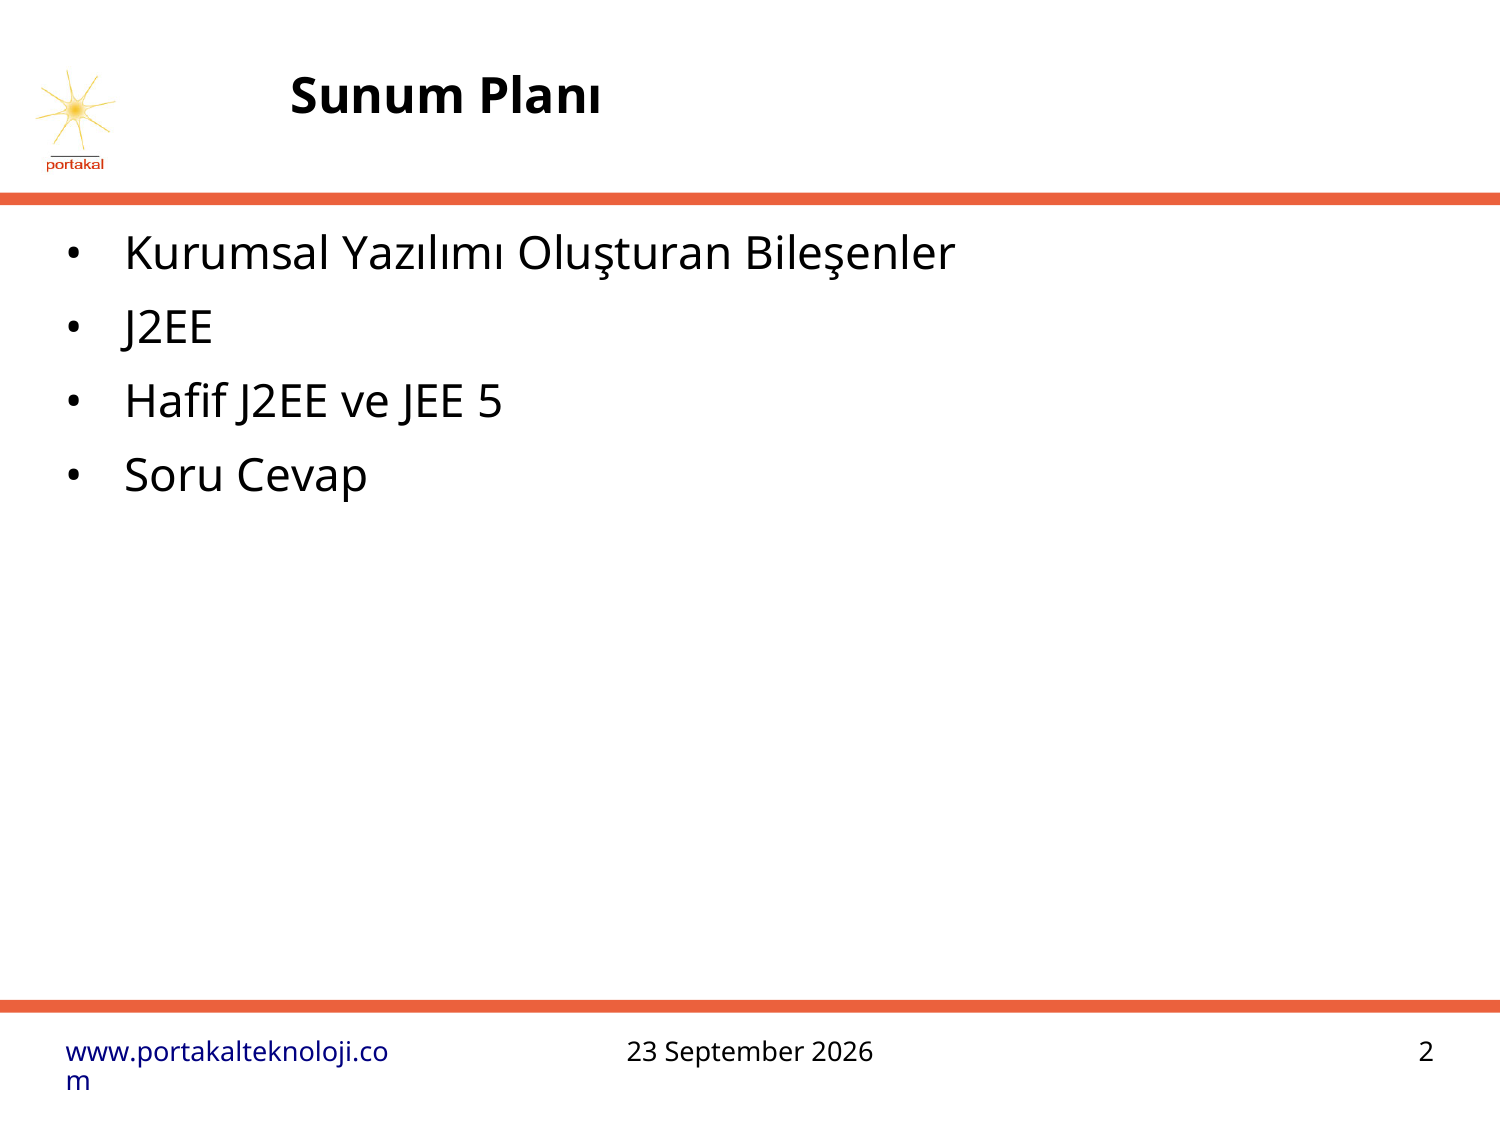

# Sunum Planı
Kurumsal Yazılımı Oluşturan Bileşenler
J2EE
Hafif J2EE ve JEE 5
Soru Cevap